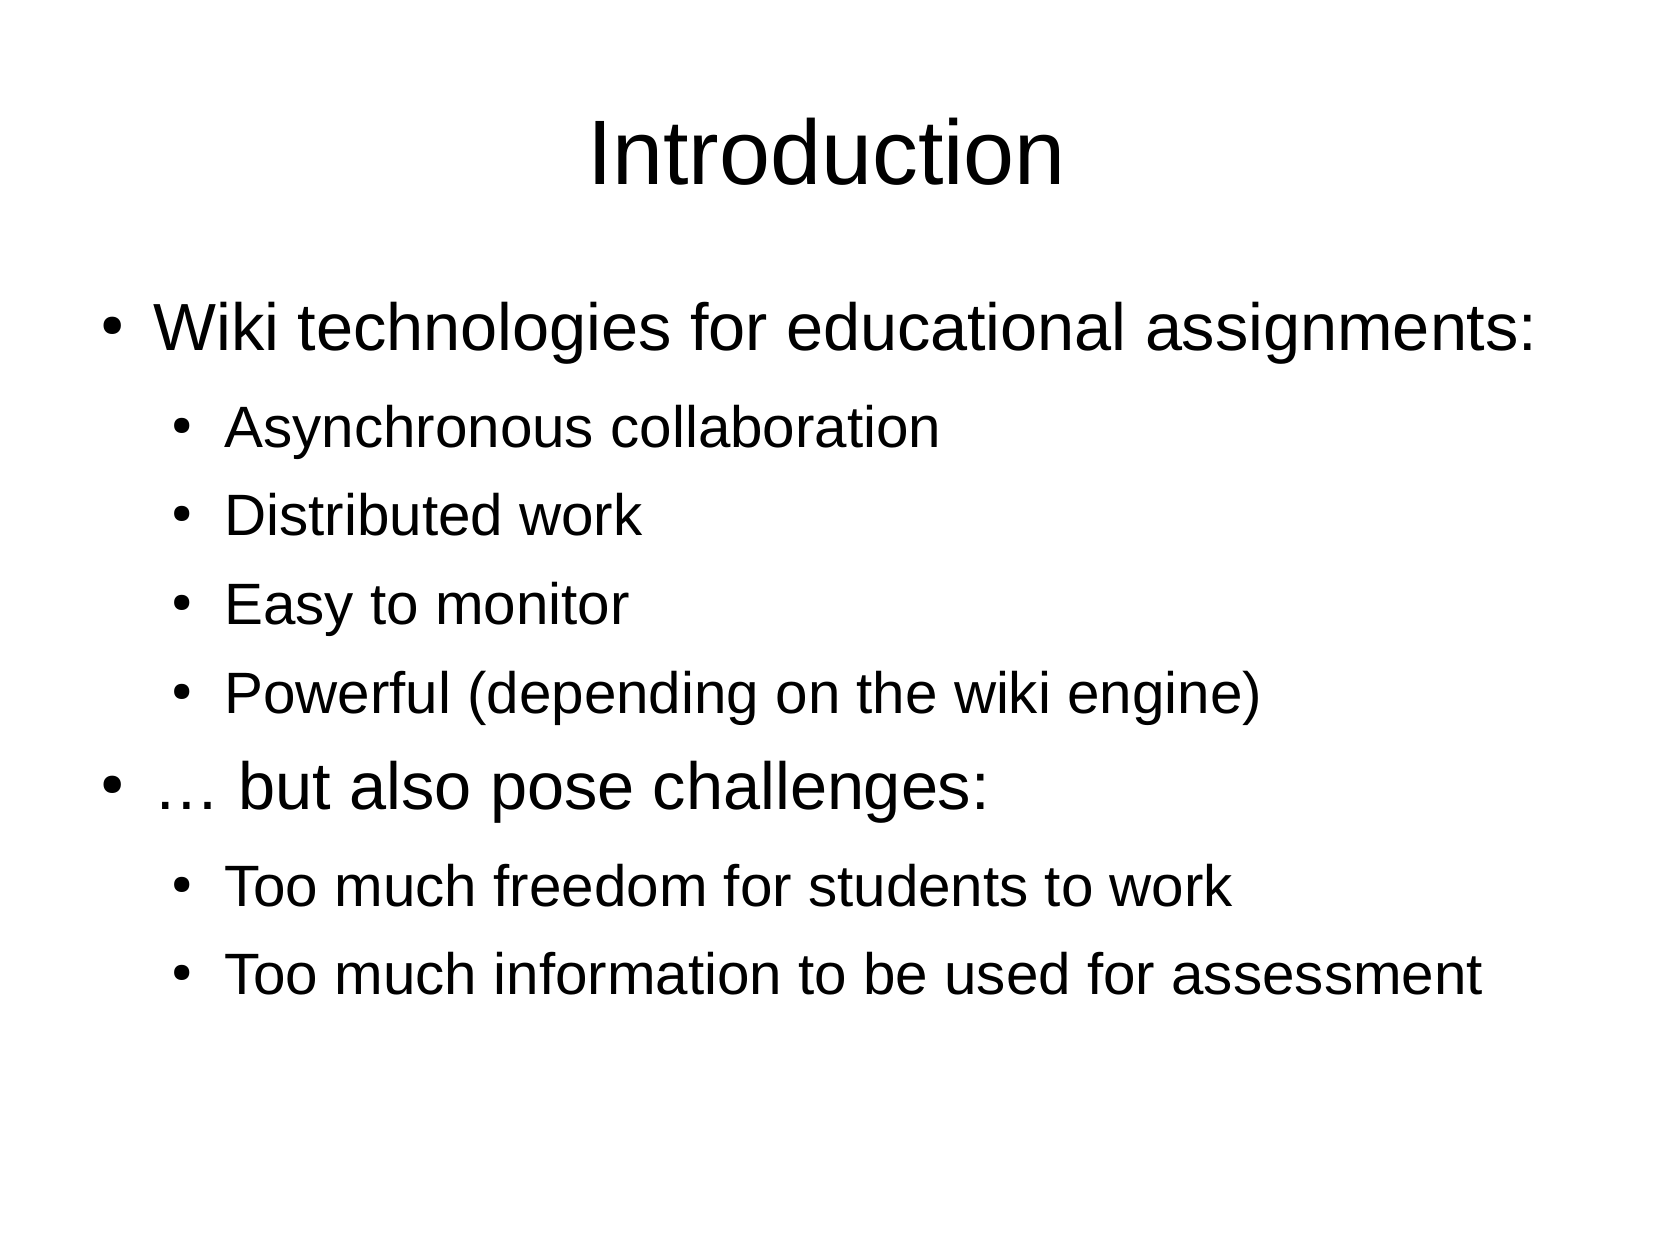

# Introduction
Wiki technologies for educational assignments:
Asynchronous collaboration
Distributed work
Easy to monitor
Powerful (depending on the wiki engine)
… but also pose challenges:
Too much freedom for students to work
Too much information to be used for assessment